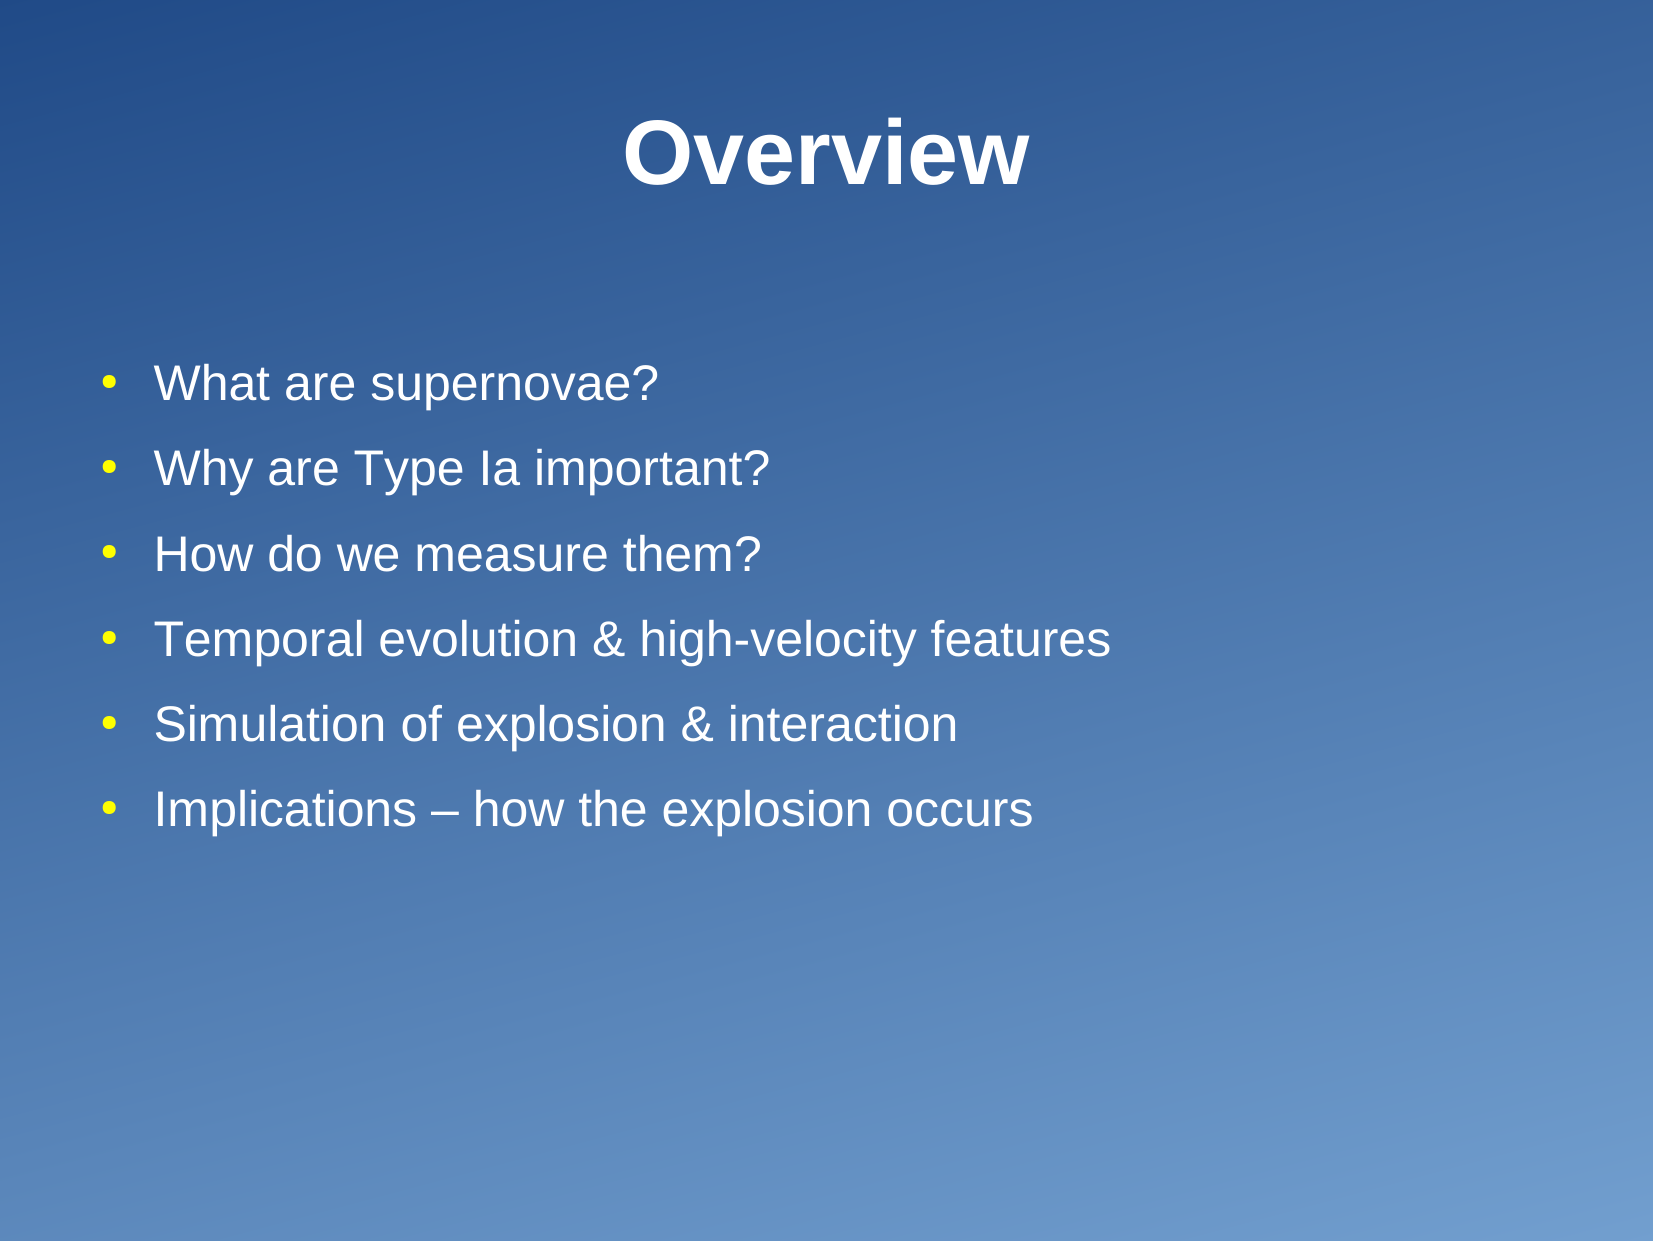

# Overview
What are supernovae?
Why are Type Ia important?
How do we measure them?
Temporal evolution & high-velocity features
Simulation of explosion & interaction
Implications – how the explosion occurs